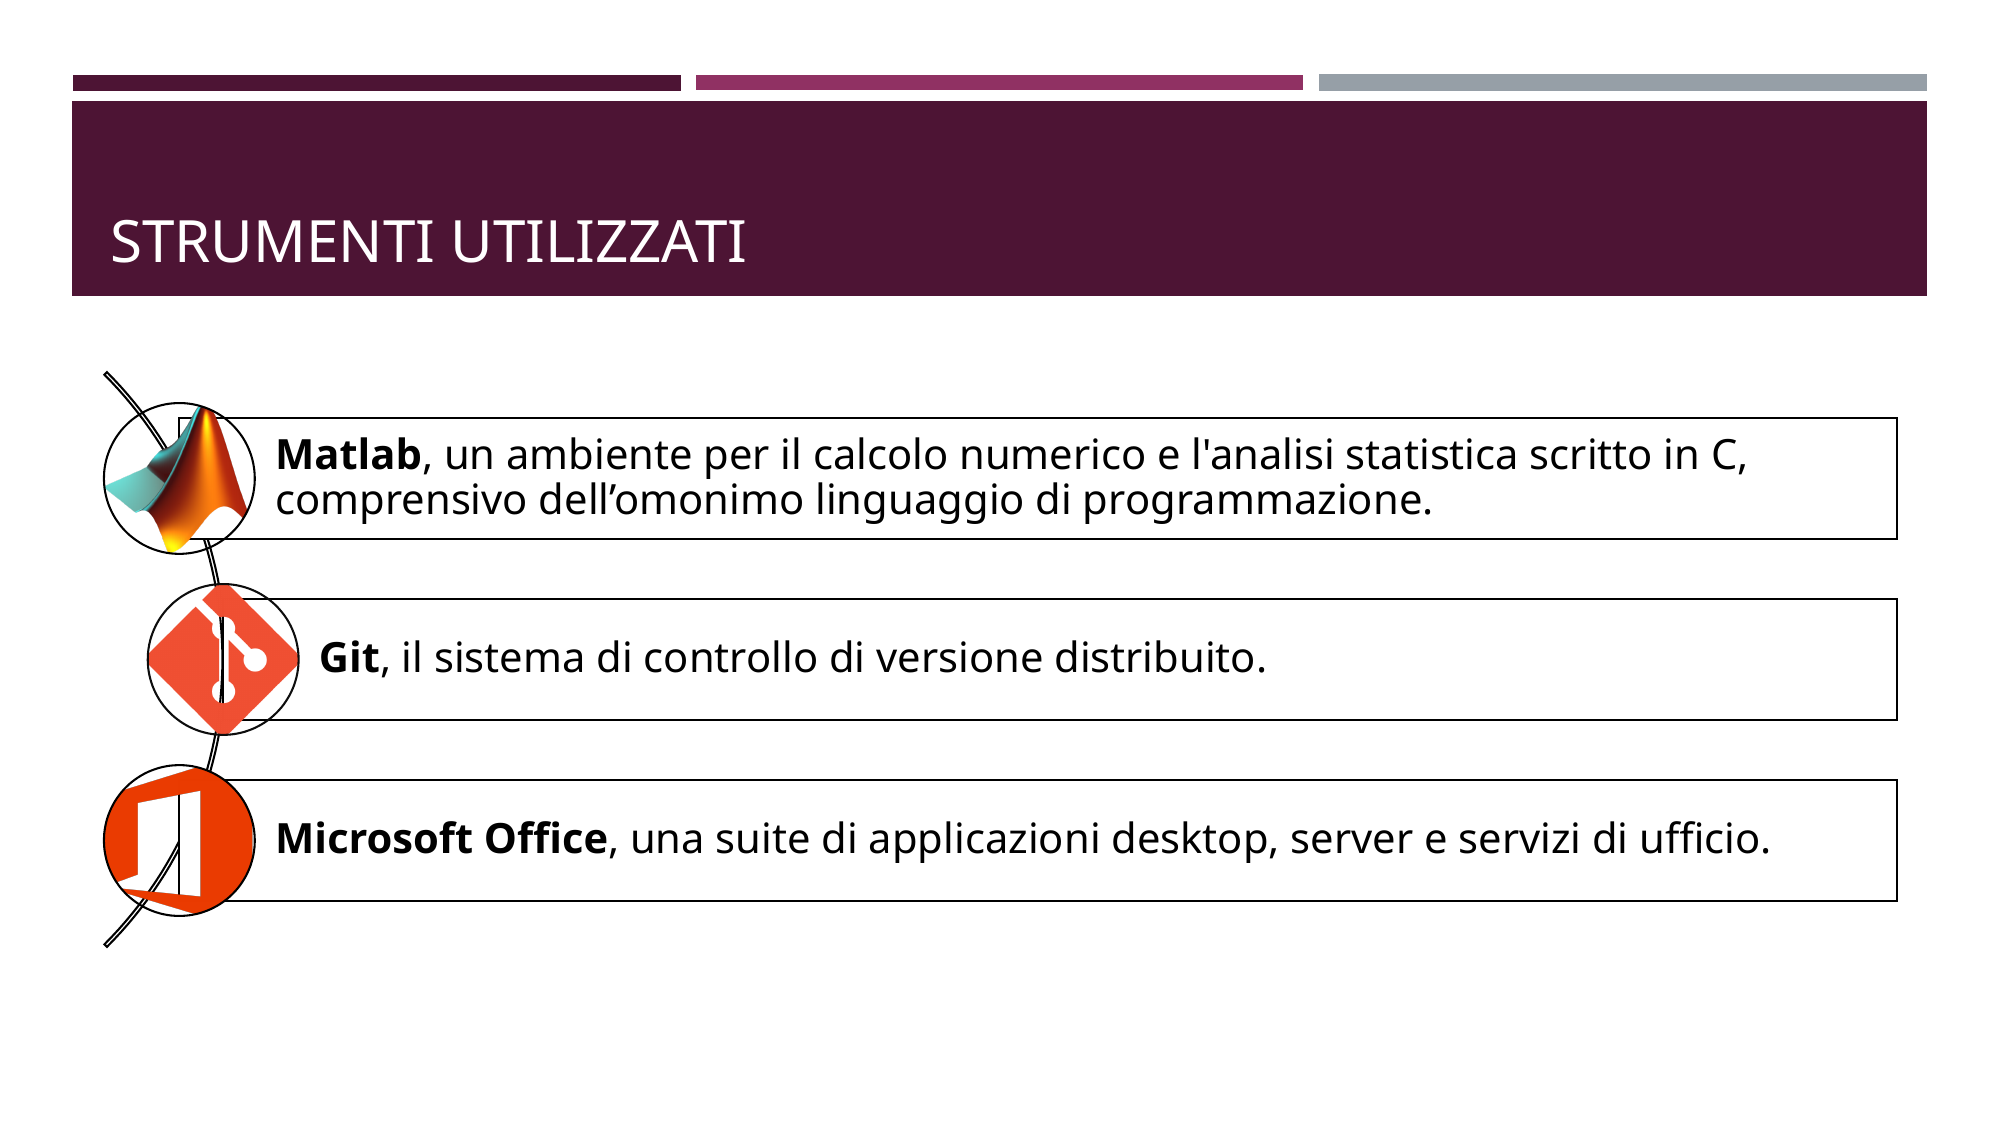

# Strumenti utilizzati
Matlab, un ambiente per il calcolo numerico e l'analisi statistica scritto in C, comprensivo dell’omonimo linguaggio di programmazione.
Git, il sistema di controllo di versione distribuito.
Microsoft Office, una suite di applicazioni desktop, server e servizi di ufficio.